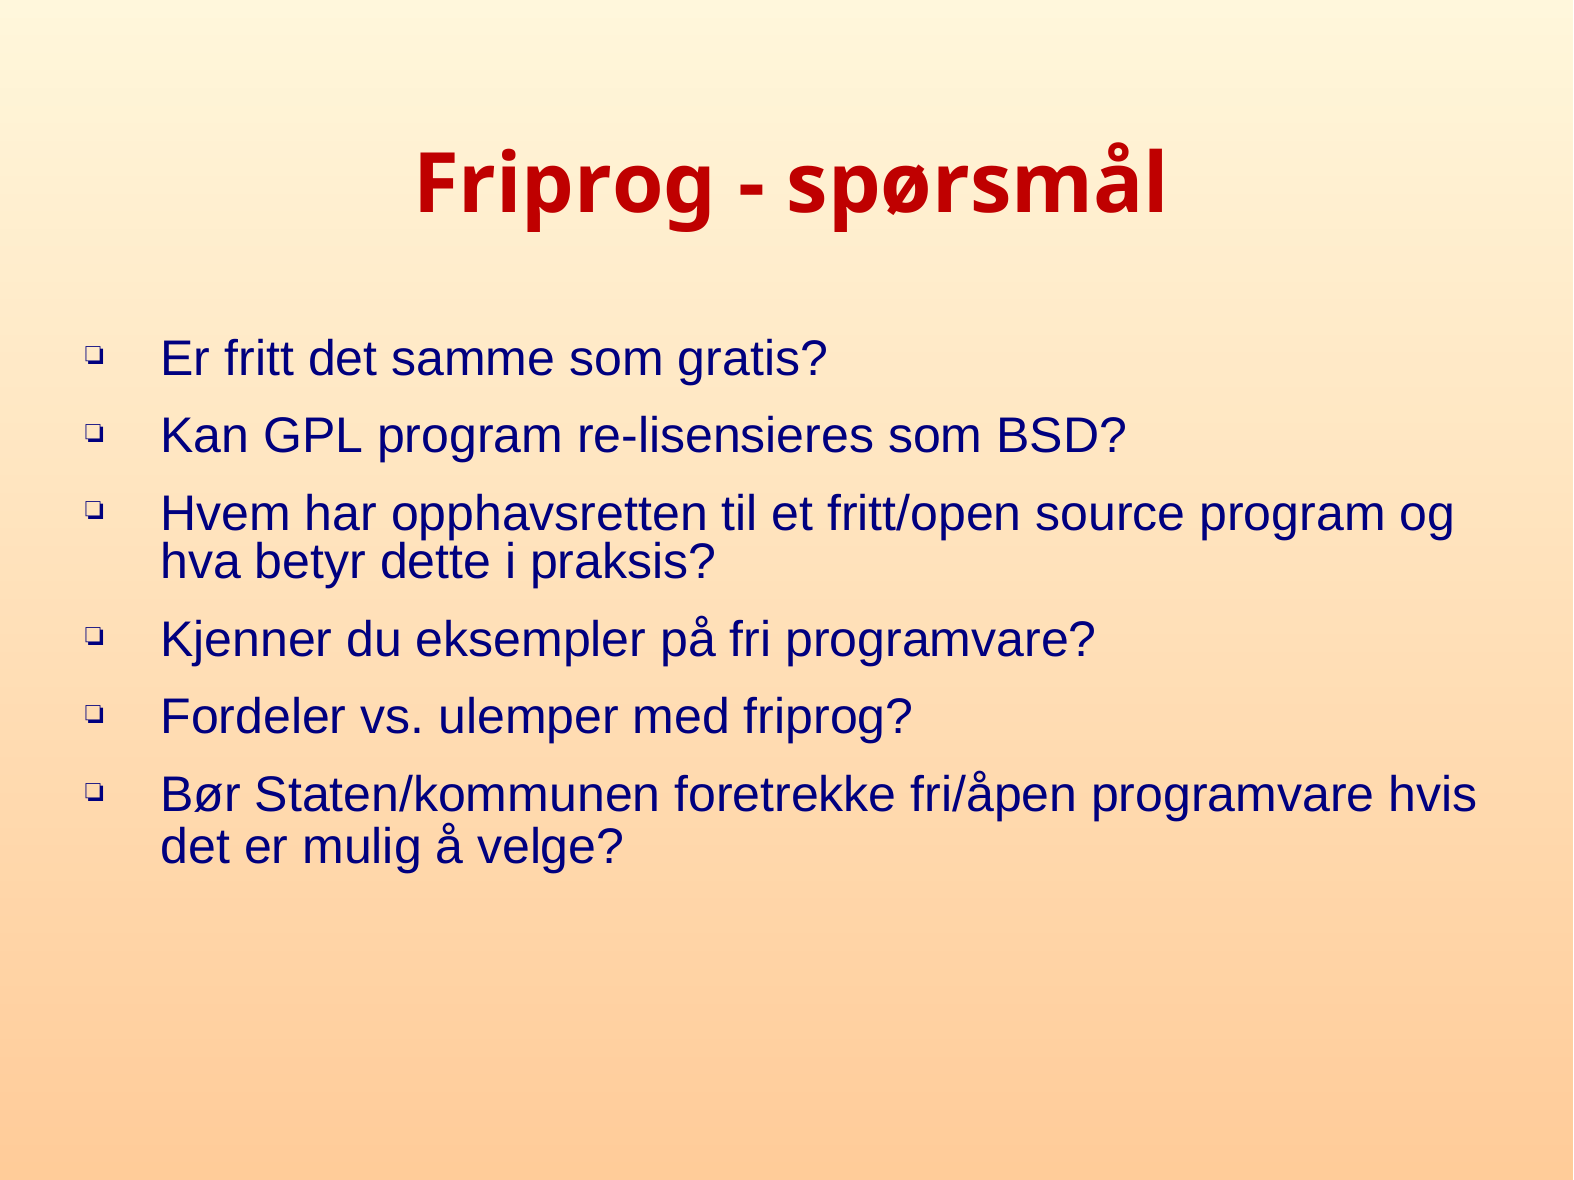

# Friprog - spørsmål
Er fritt det samme som gratis?
Kan GPL program re-lisensieres som BSD?
Hvem har opphavsretten til et fritt/open source program og hva betyr dette i praksis?
Kjenner du eksempler på fri programvare?
Fordeler vs. ulemper med friprog?
Bør Staten/kommunen foretrekke fri/åpen programvare hvis det er mulig å velge?